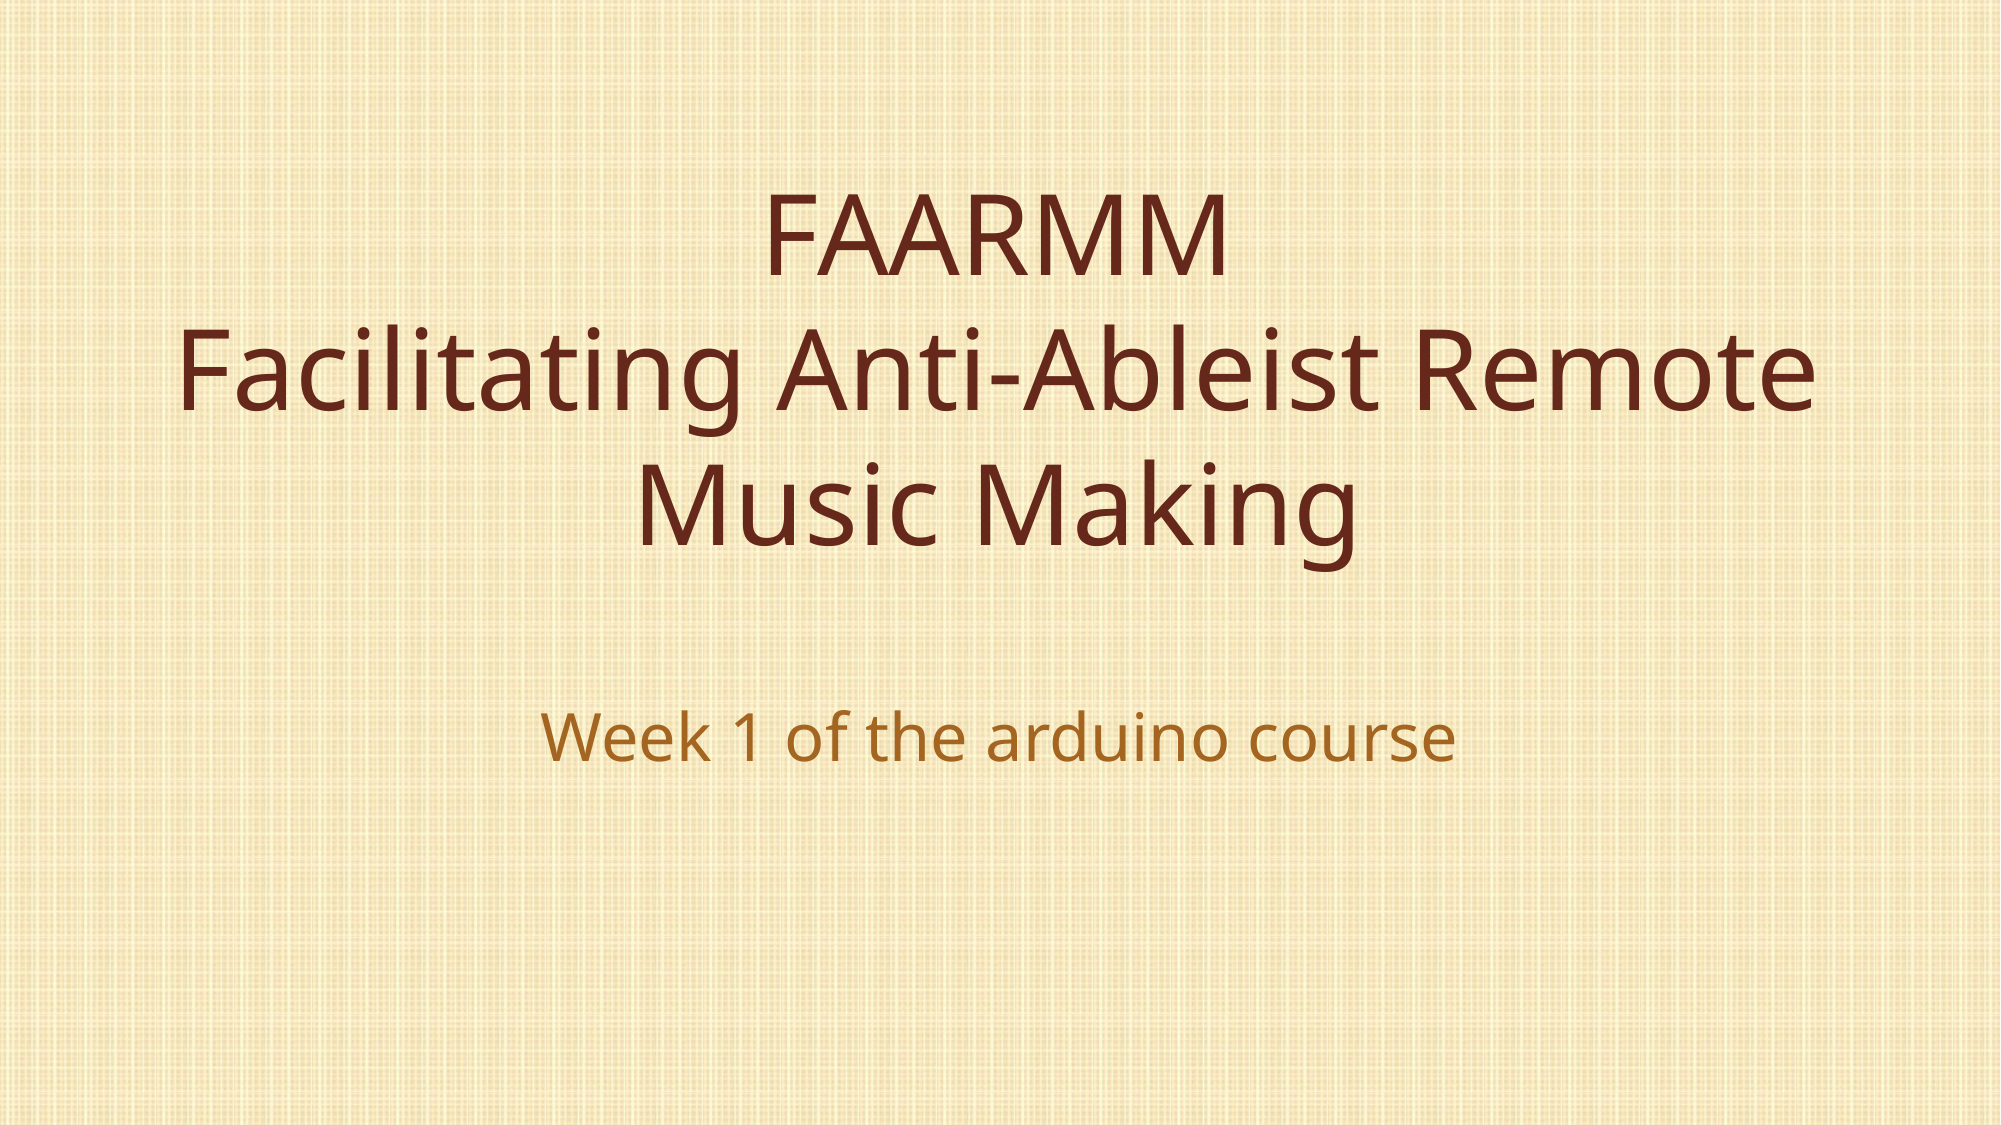

# FAARMM Facilitating Anti-Ableist Remote Music Making
Week 1 of the arduino course